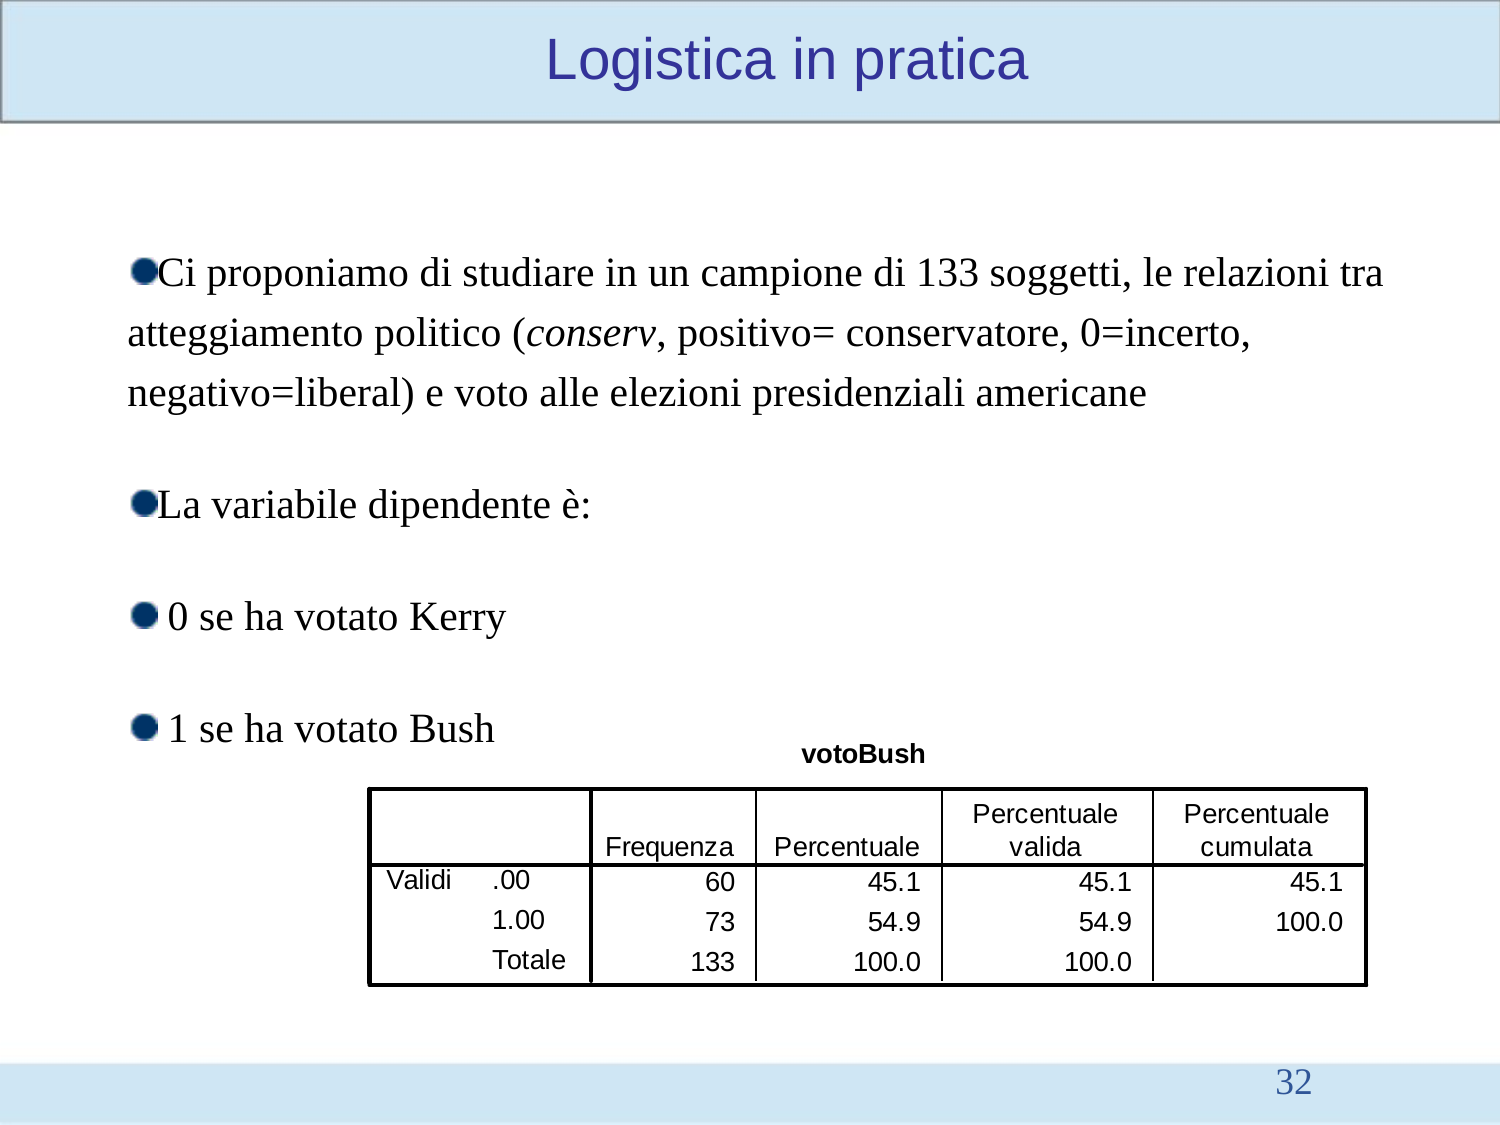

# Logistica in pratica
Ci proponiamo di studiare in un campione di 133 soggetti, le relazioni tra atteggiamento politico (conserv, positivo= conservatore, 0=incerto, negativo=liberal) e voto alle elezioni presidenziali americane
La variabile dipendente è:
 0 se ha votato Kerry
 1 se ha votato Bush